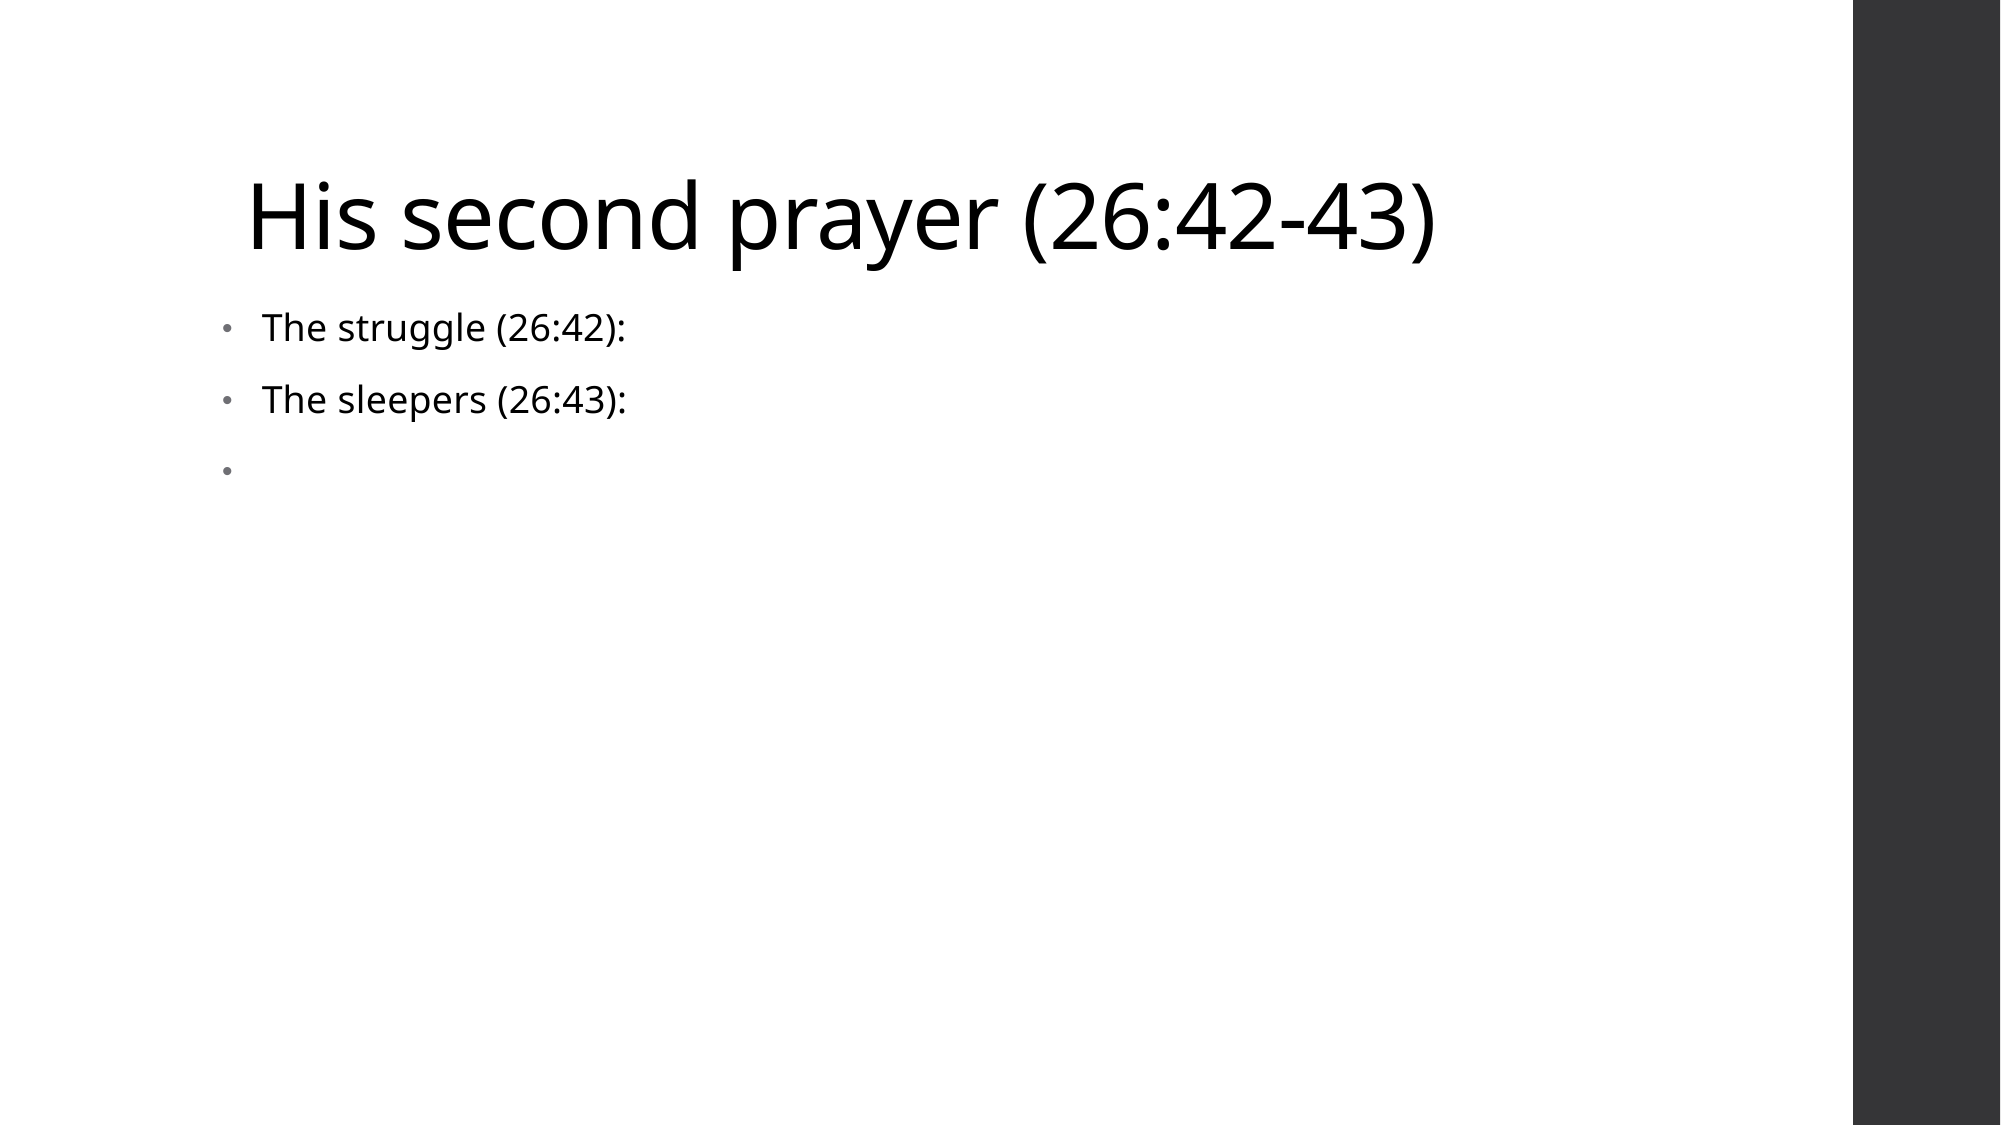

# His second prayer (26:42-43)
 The struggle (26:42):
 The sleepers (26:43):